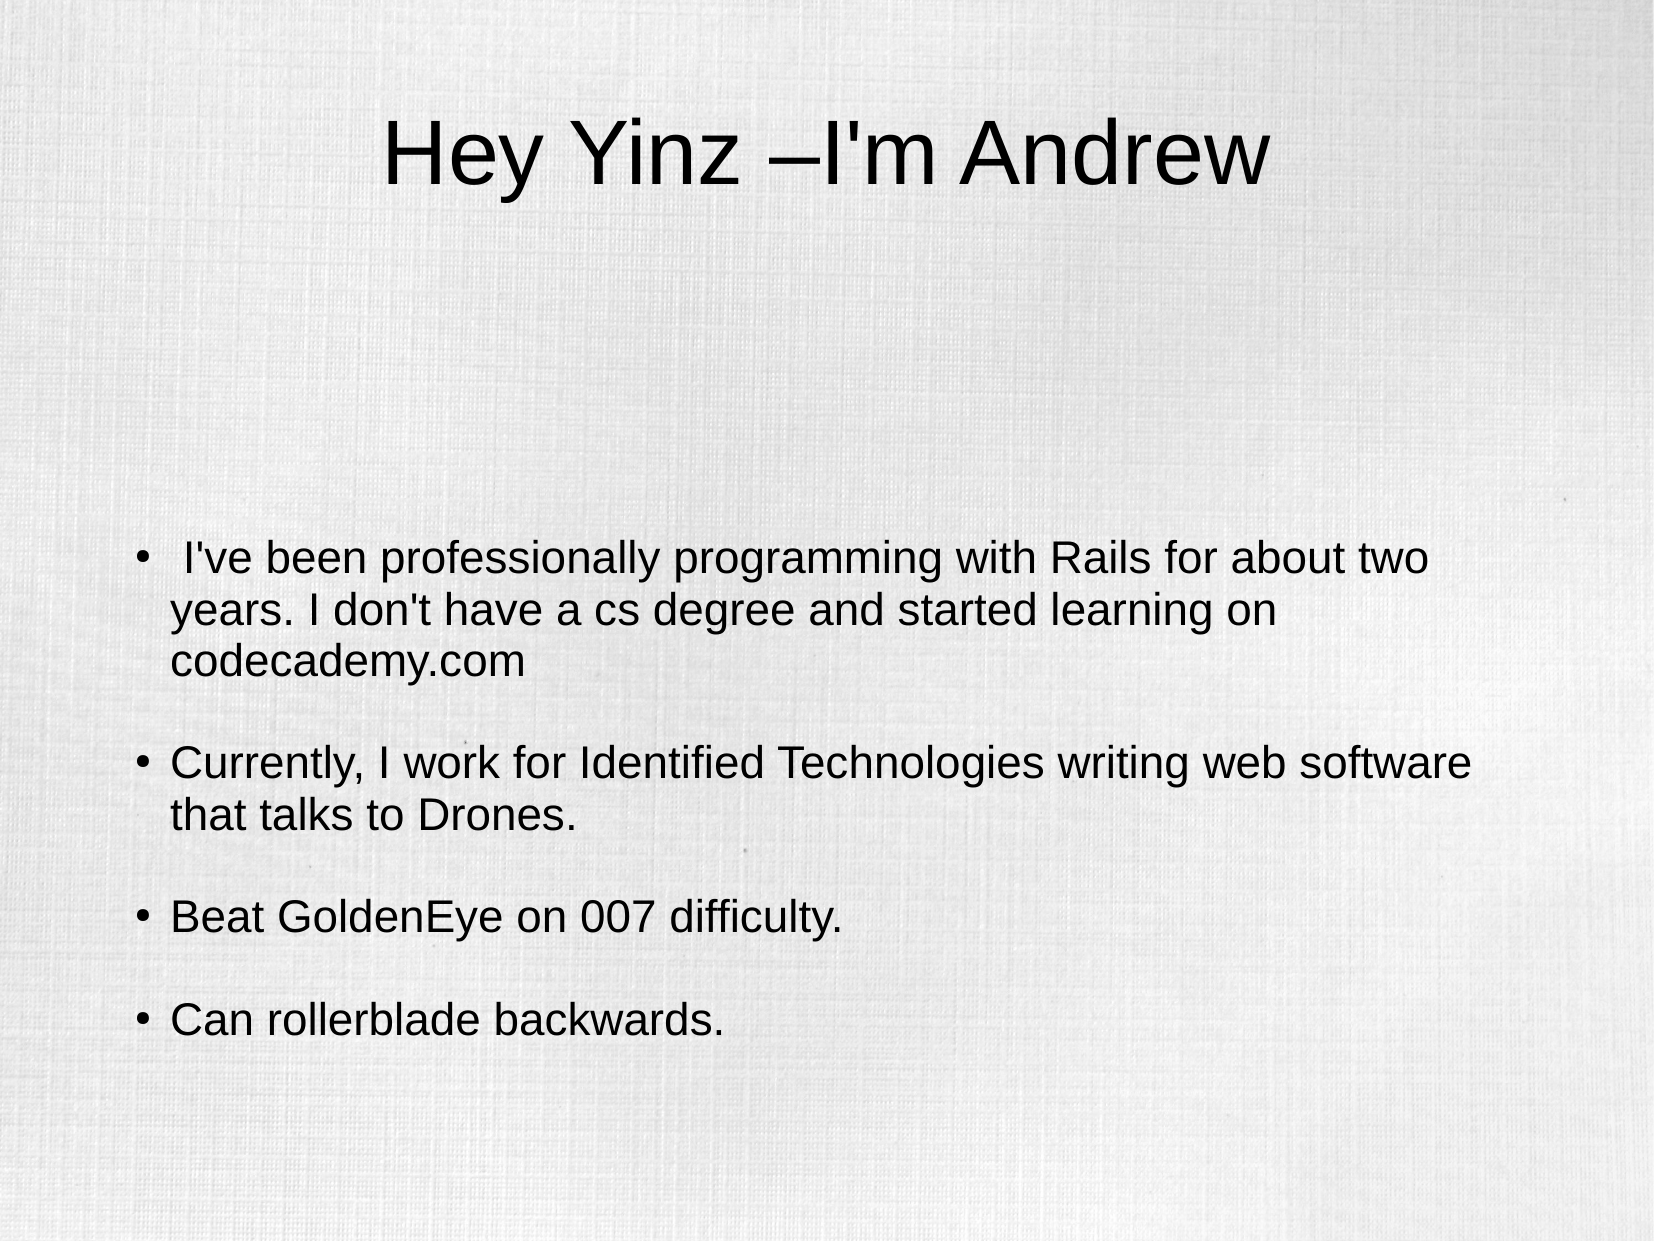

# Hey Yinz –I'm Andrew
 I've been professionally programming with Rails for about two years. I don't have a cs degree and started learning on codecademy.com
Currently, I work for Identified Technologies writing web software that talks to Drones.
Beat GoldenEye on 007 difficulty.
Can rollerblade backwards.